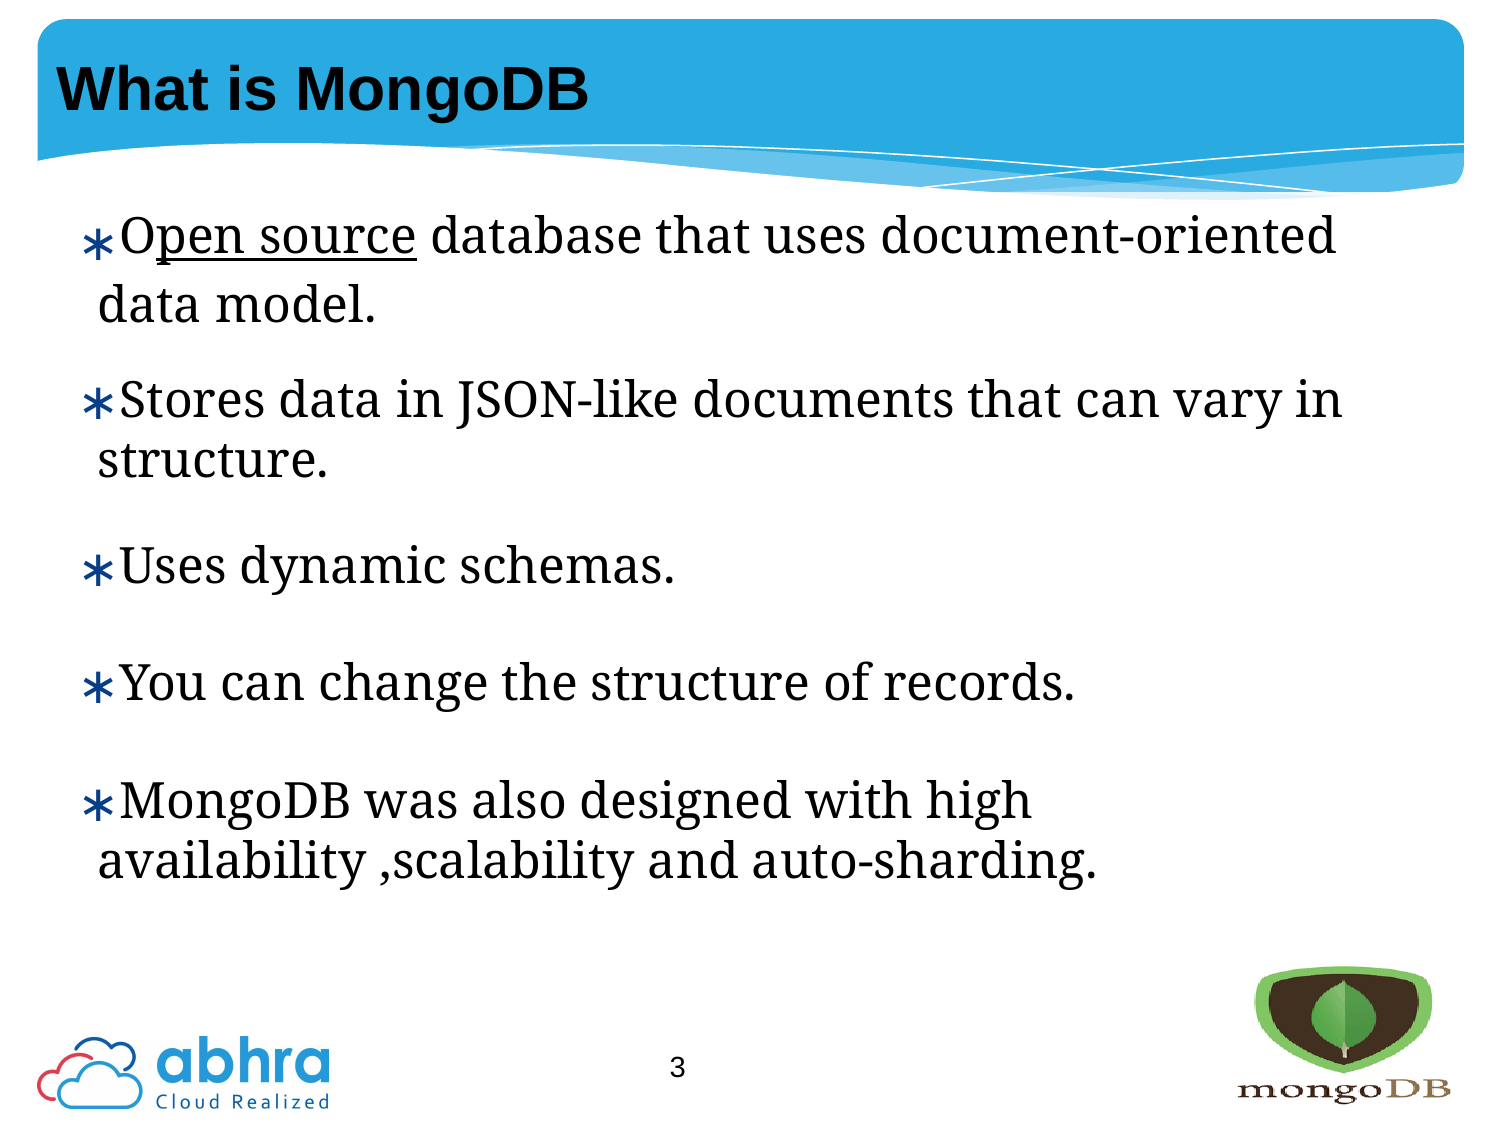

What is MongoDB
# Open source database that uses document-oriented data model.
Stores data in JSON-like documents that can vary in structure.
Uses dynamic schemas.
You can change the structure of records.
MongoDB was also designed with high availability ,scalability and auto-sharding.
8/3/16